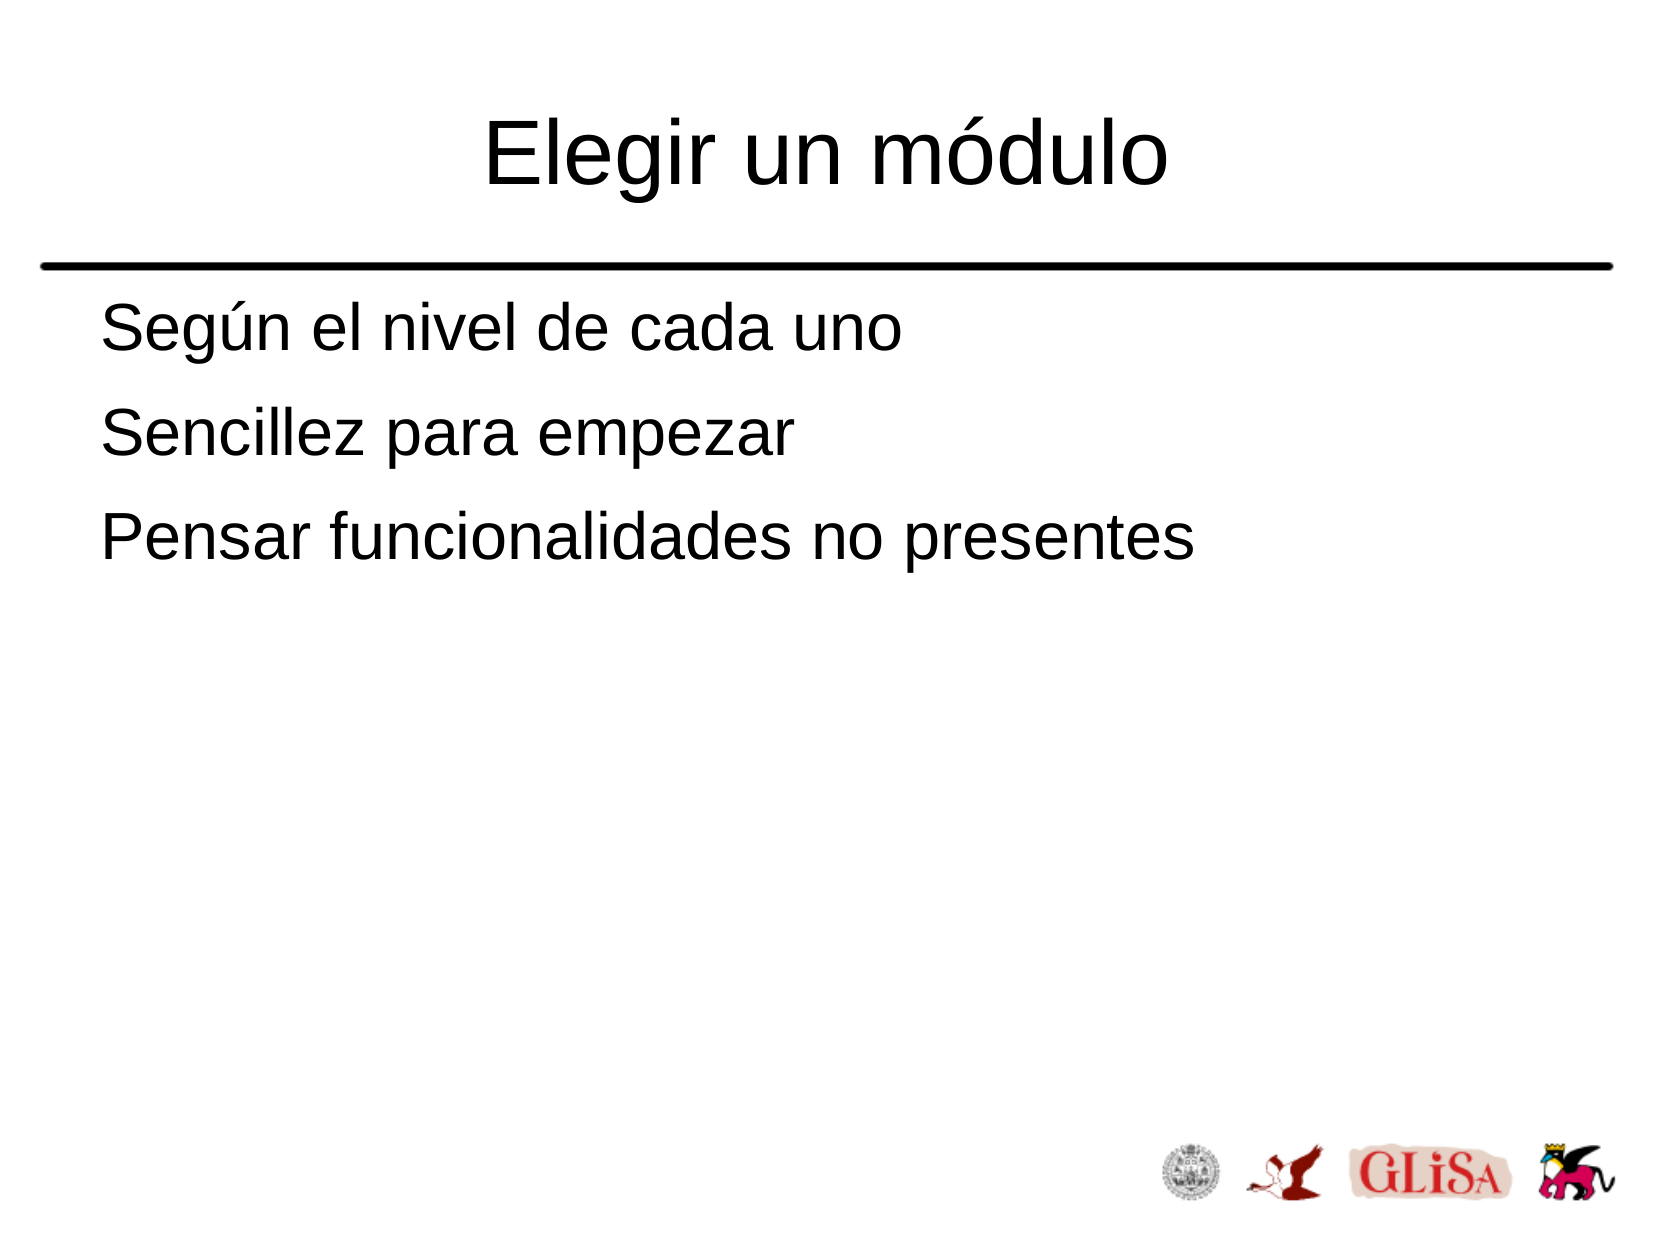

# Elegir un módulo
Según el nivel de cada uno
Sencillez para empezar
Pensar funcionalidades no presentes